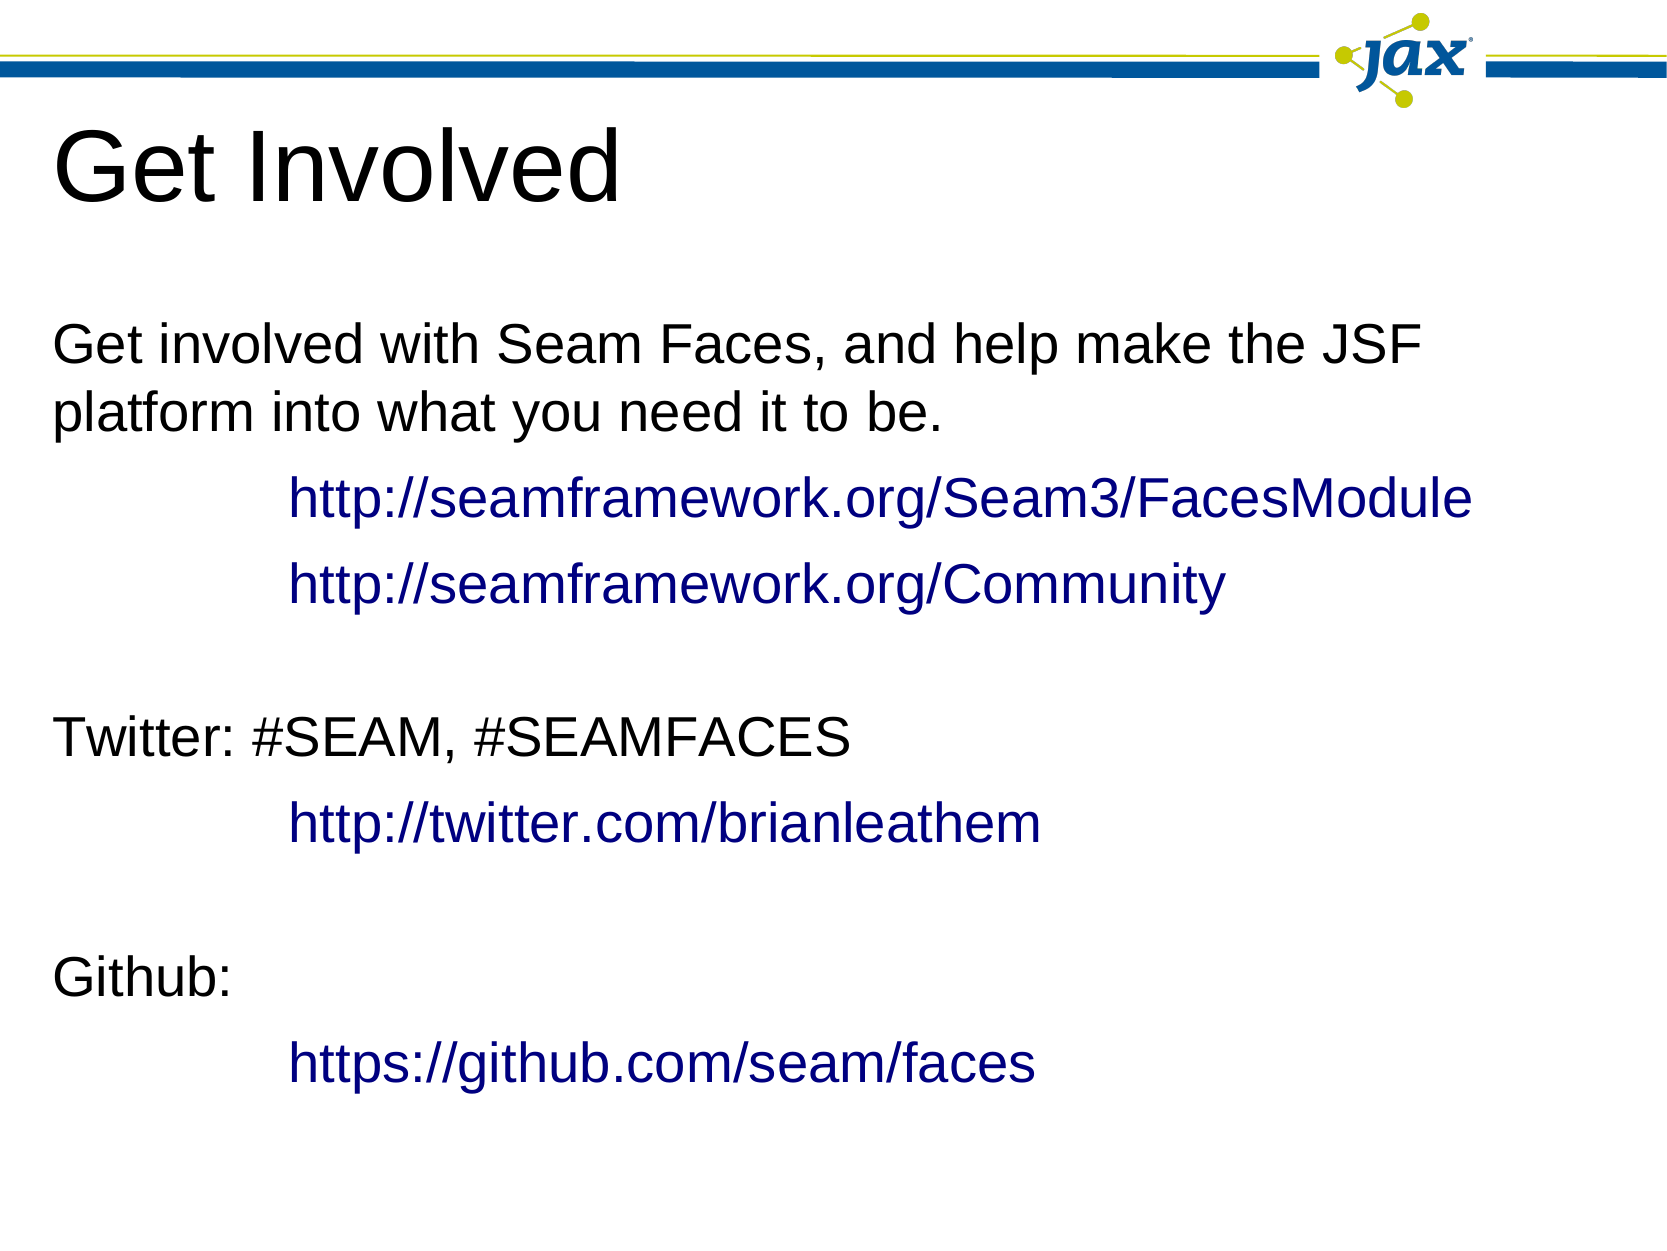

# Get Involved
Get involved with Seam Faces, and help make the JSF platform into what you need it to be.
http://seamframework.org/Seam3/FacesModule
http://seamframework.org/Community
Twitter: #SEAM, #SEAMFACES
http://twitter.com/brianleathem
Github:
https://github.com/seam/faces